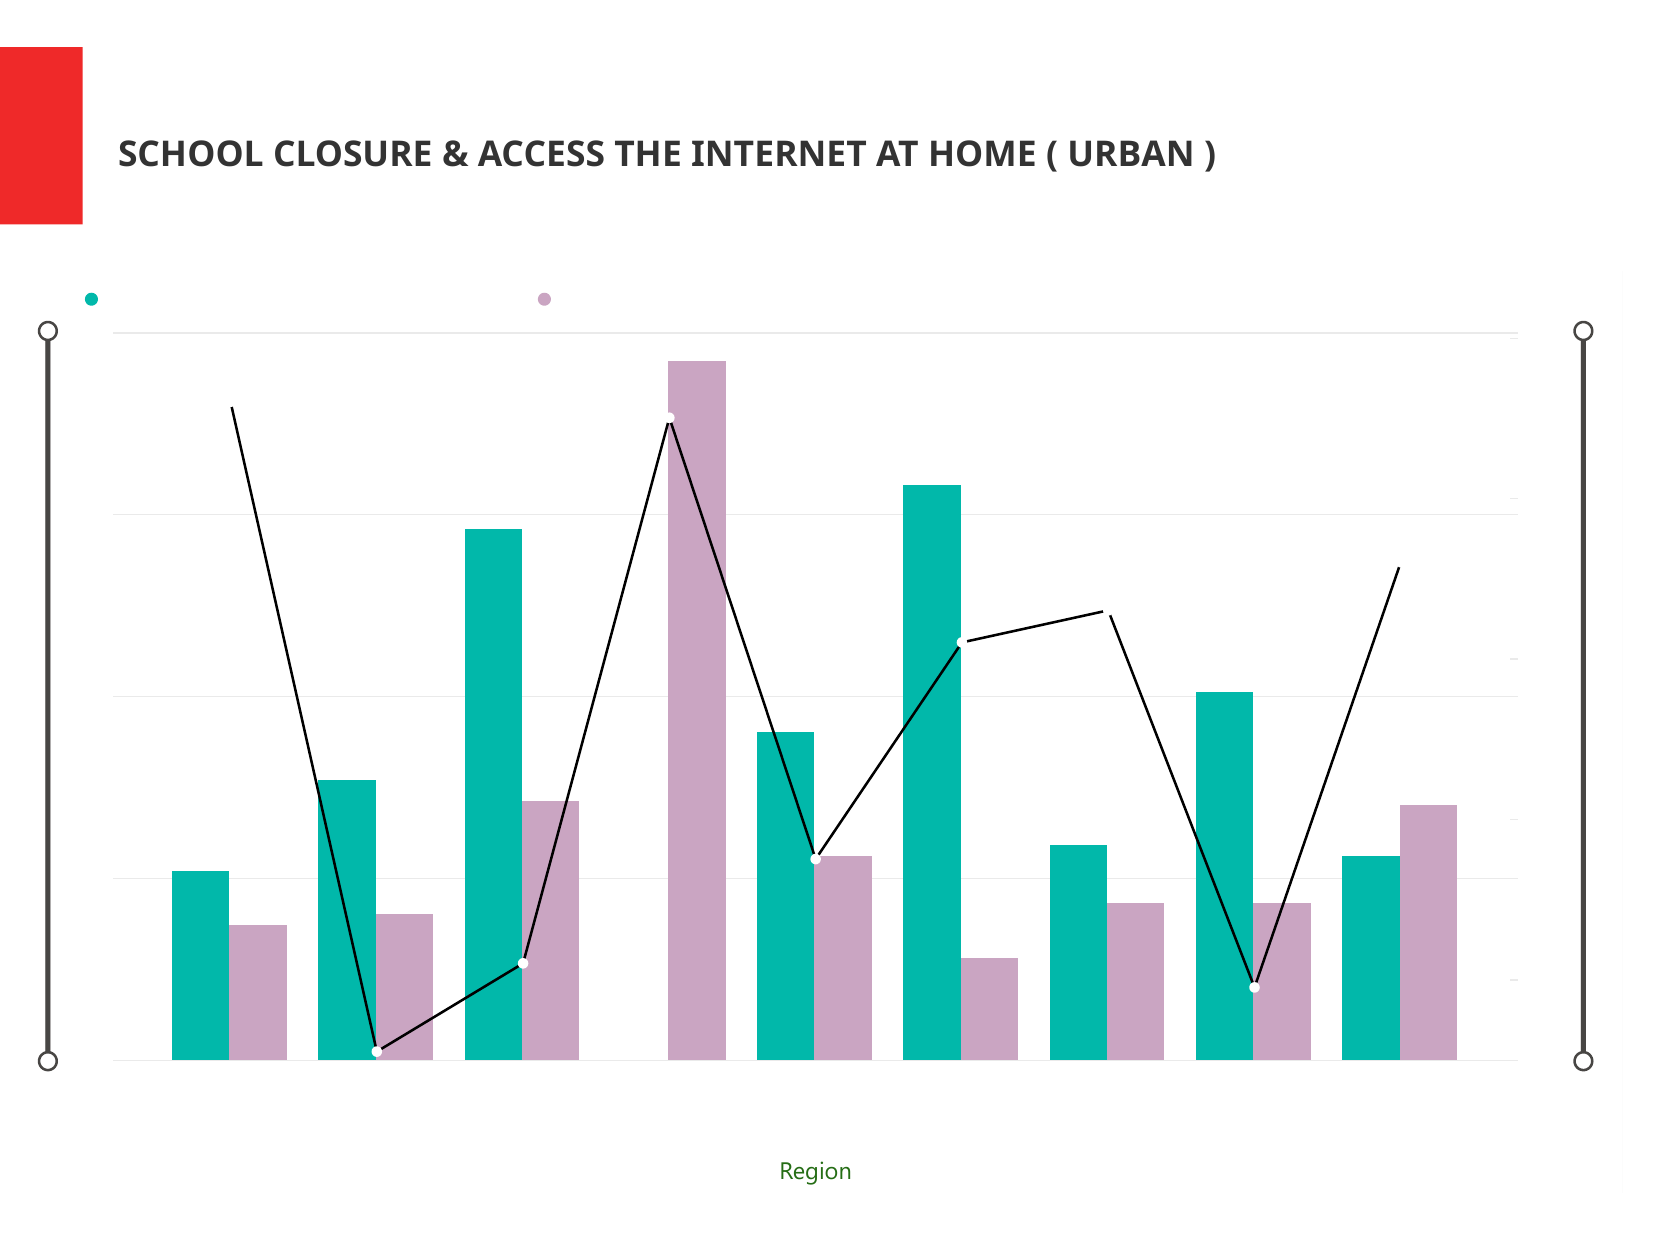

# SCHOOL CLOSURE & ACCESS THE INTERNET AT HOME ( URBAN )
9